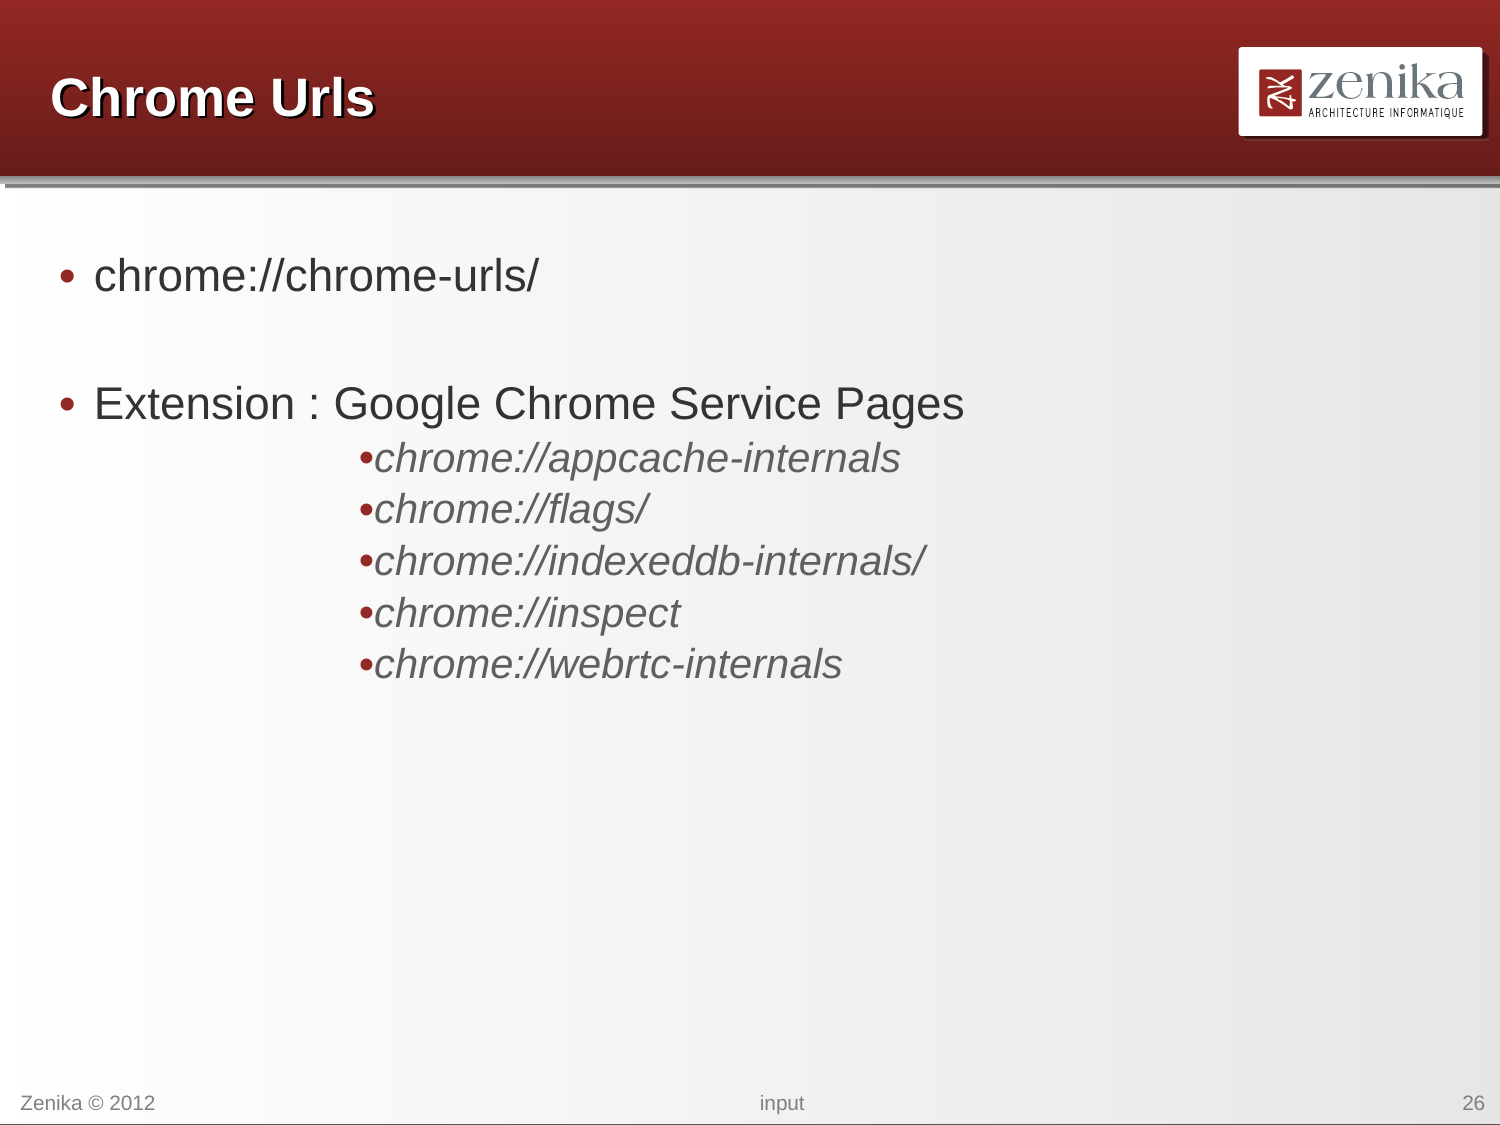

# Chrome Urls
chrome://chrome-urls/
Extension : Google Chrome Service Pages
chrome://appcache-internals
chrome://flags/
chrome://indexeddb-internals/
chrome://inspect
chrome://webrtc-internals